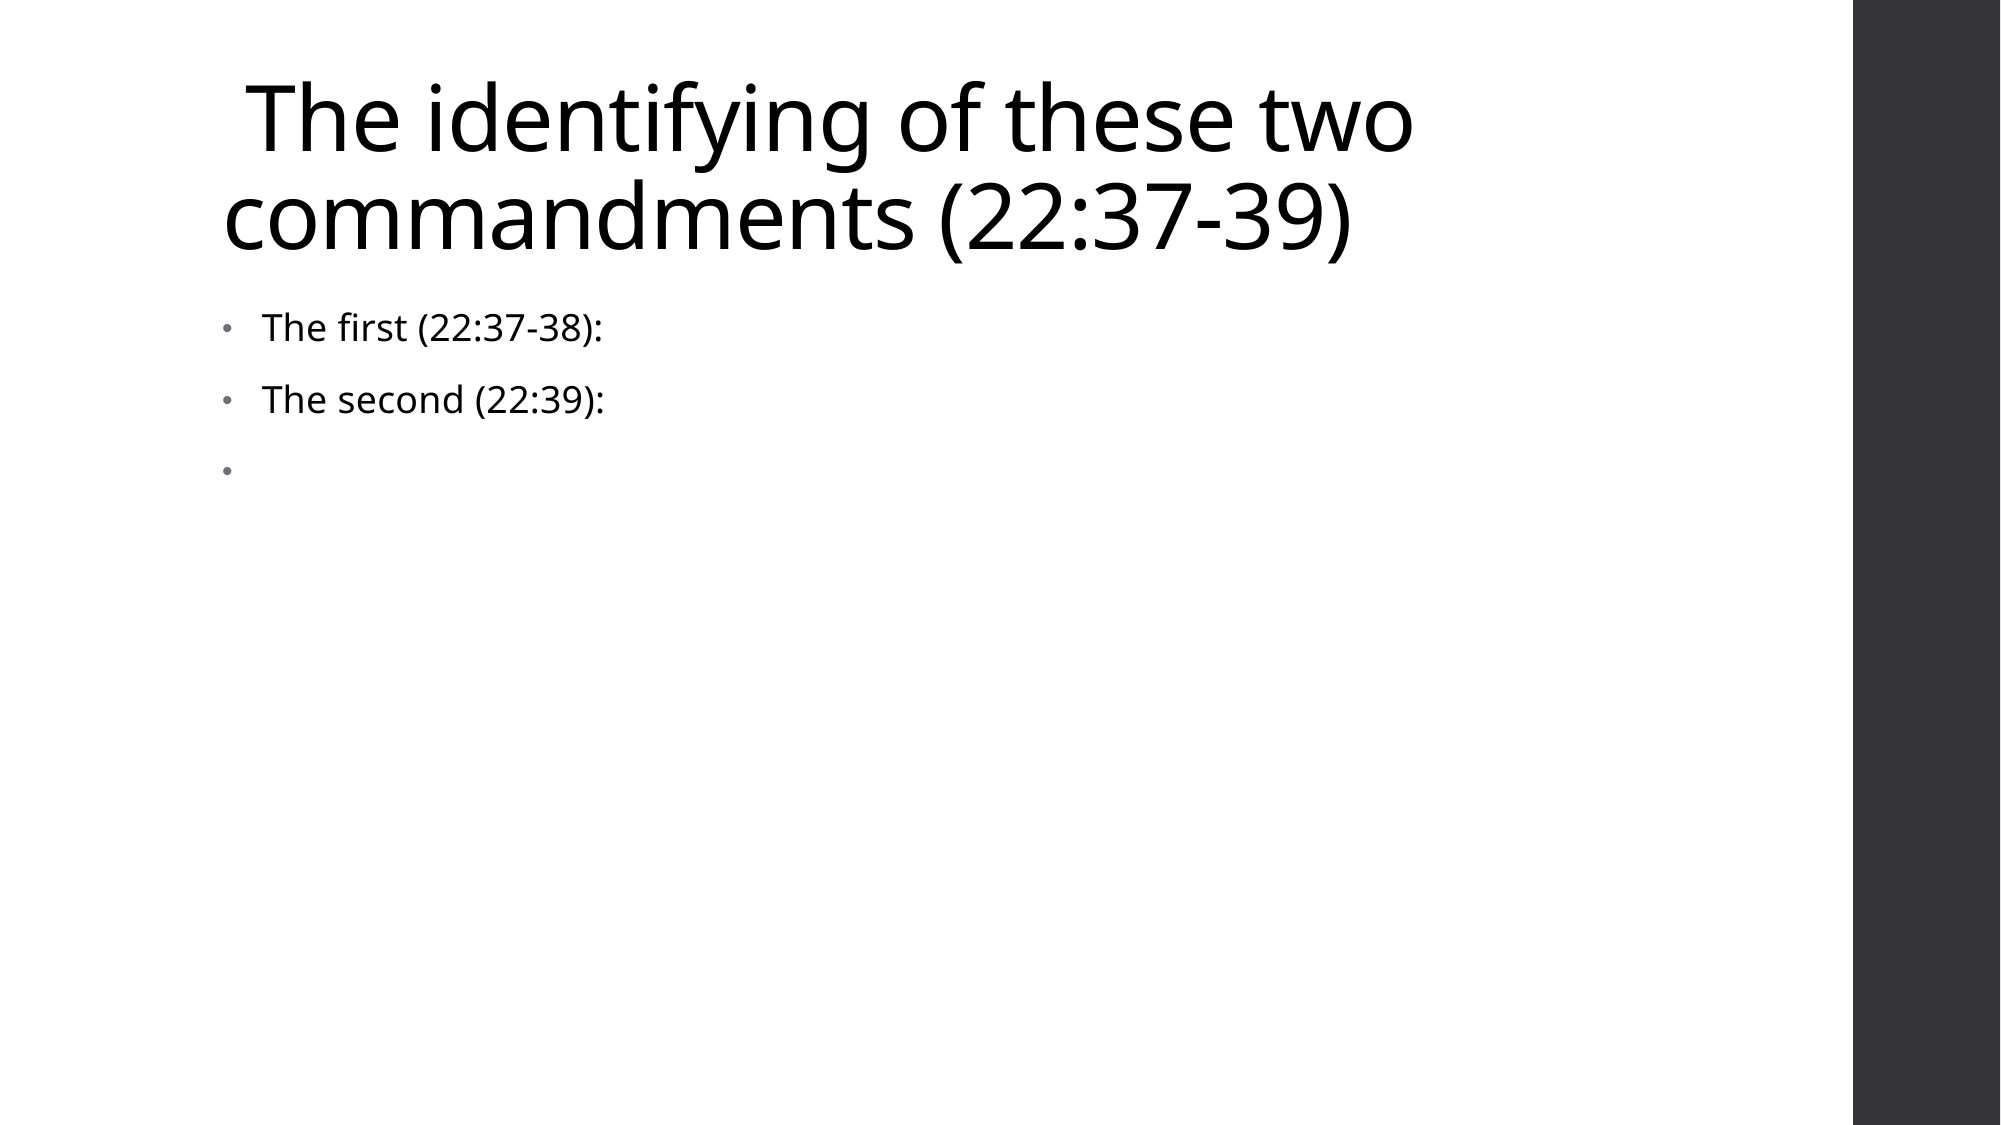

# The identifying of these two commandments (22:37-39)
 The first (22:37-38):
 The second (22:39):